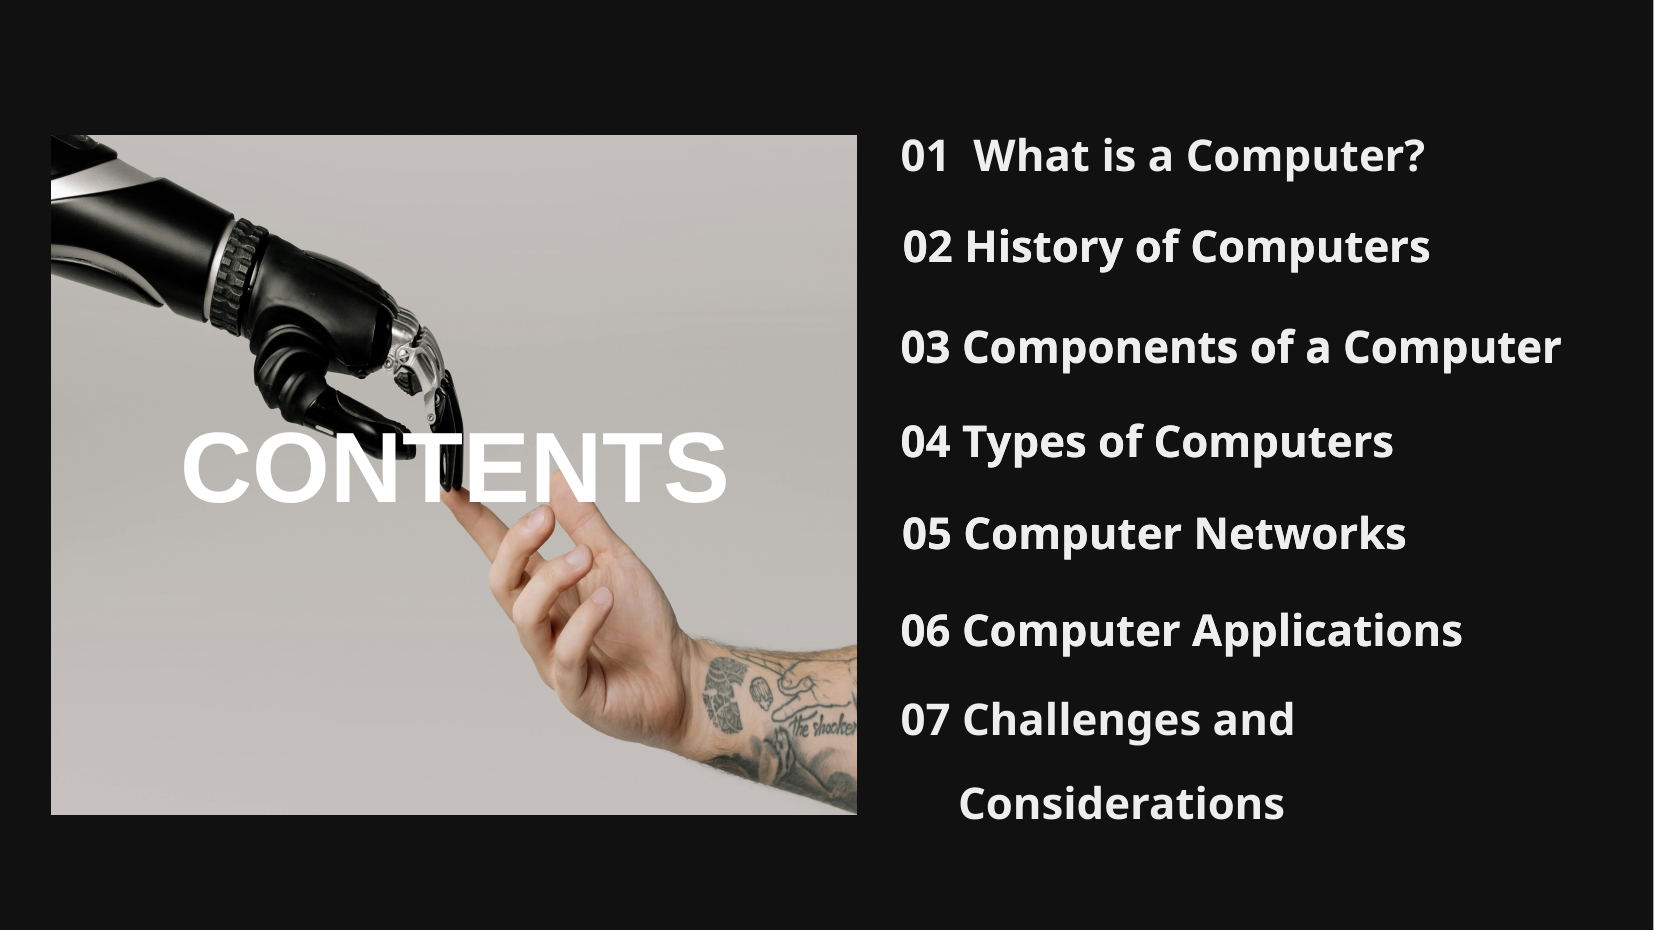

01 What is a Computer?
02 History of Computers
02 History of Computers
03 Components of a Computer
03 Components of a Computer
04 Types of Computers
04 Types of Computers
CONTENTS
05 Computer Networks
05 Computer Networks
06 Computer Applications
06 Computer Applications
07 Challenges and
 Considerations